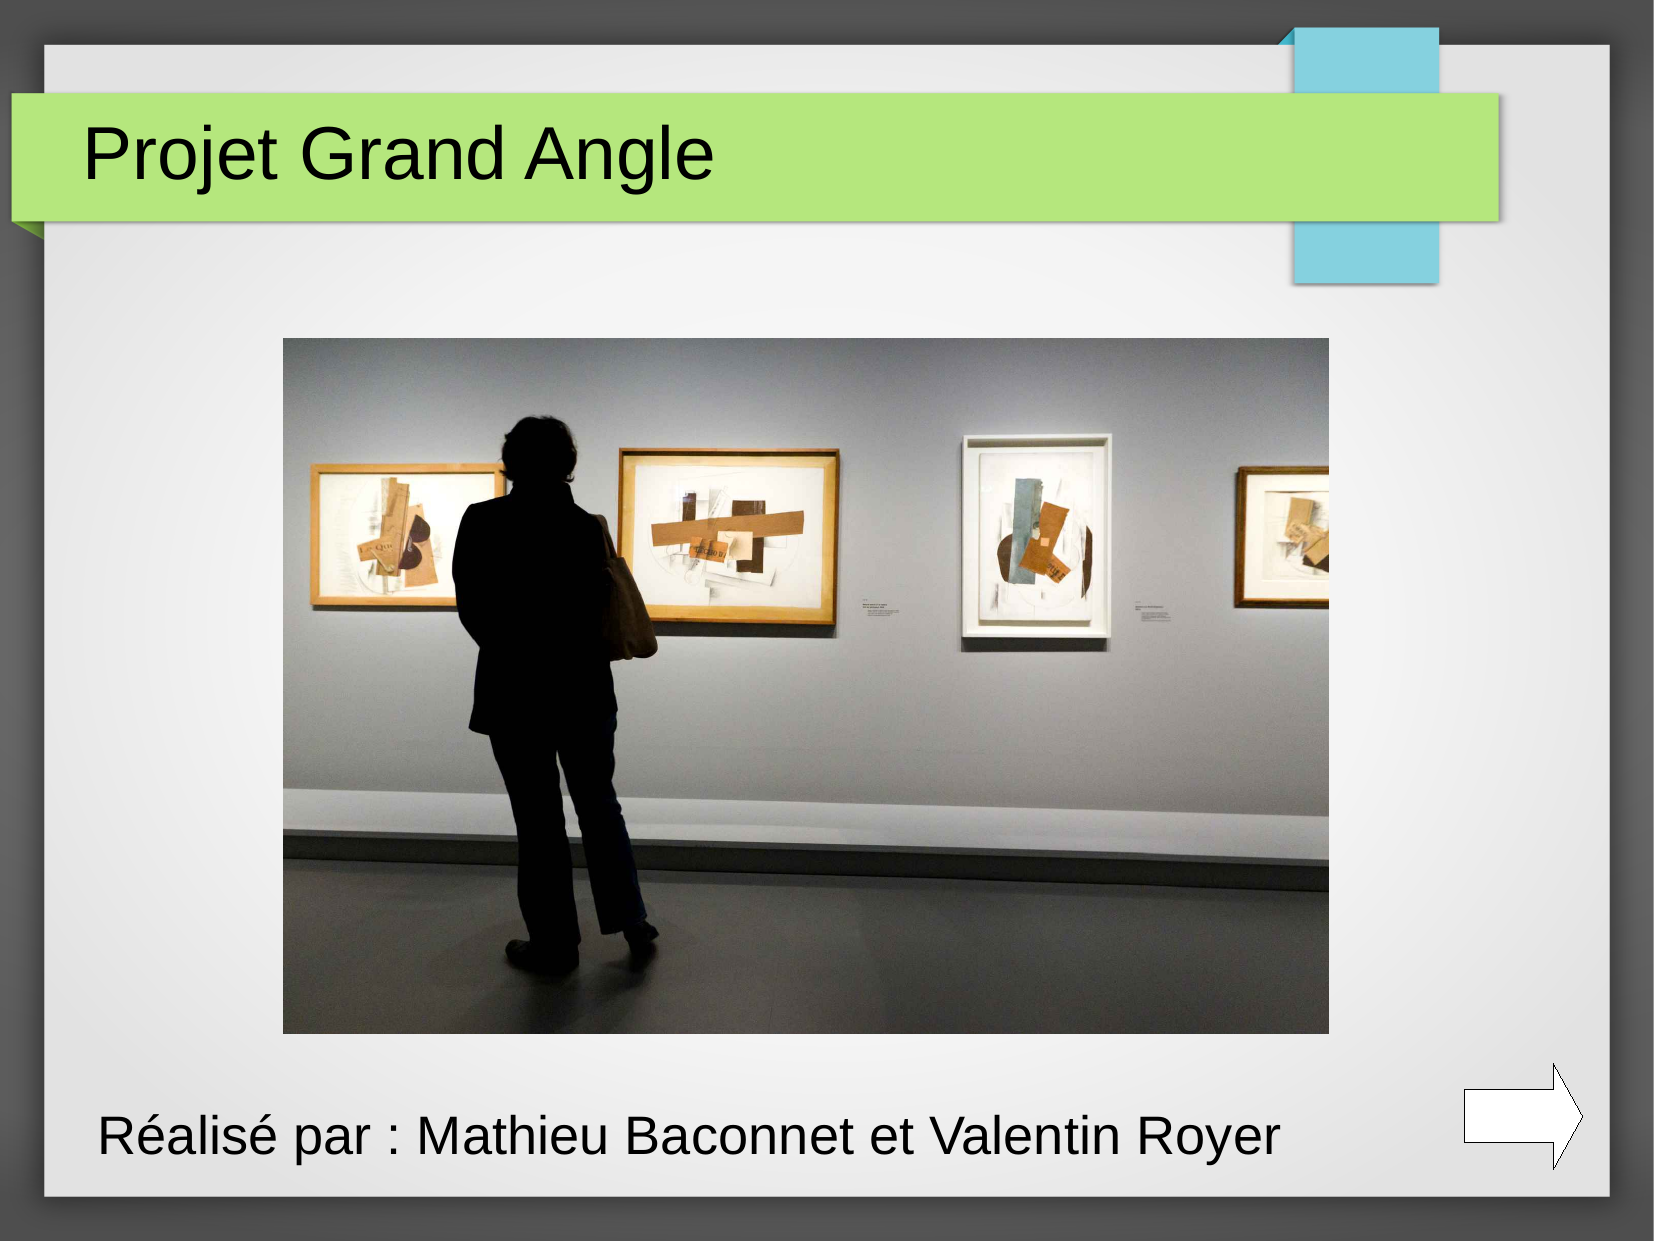

# Projet Grand Angle
Réalisé par : Mathieu Baconnet et Valentin Royer